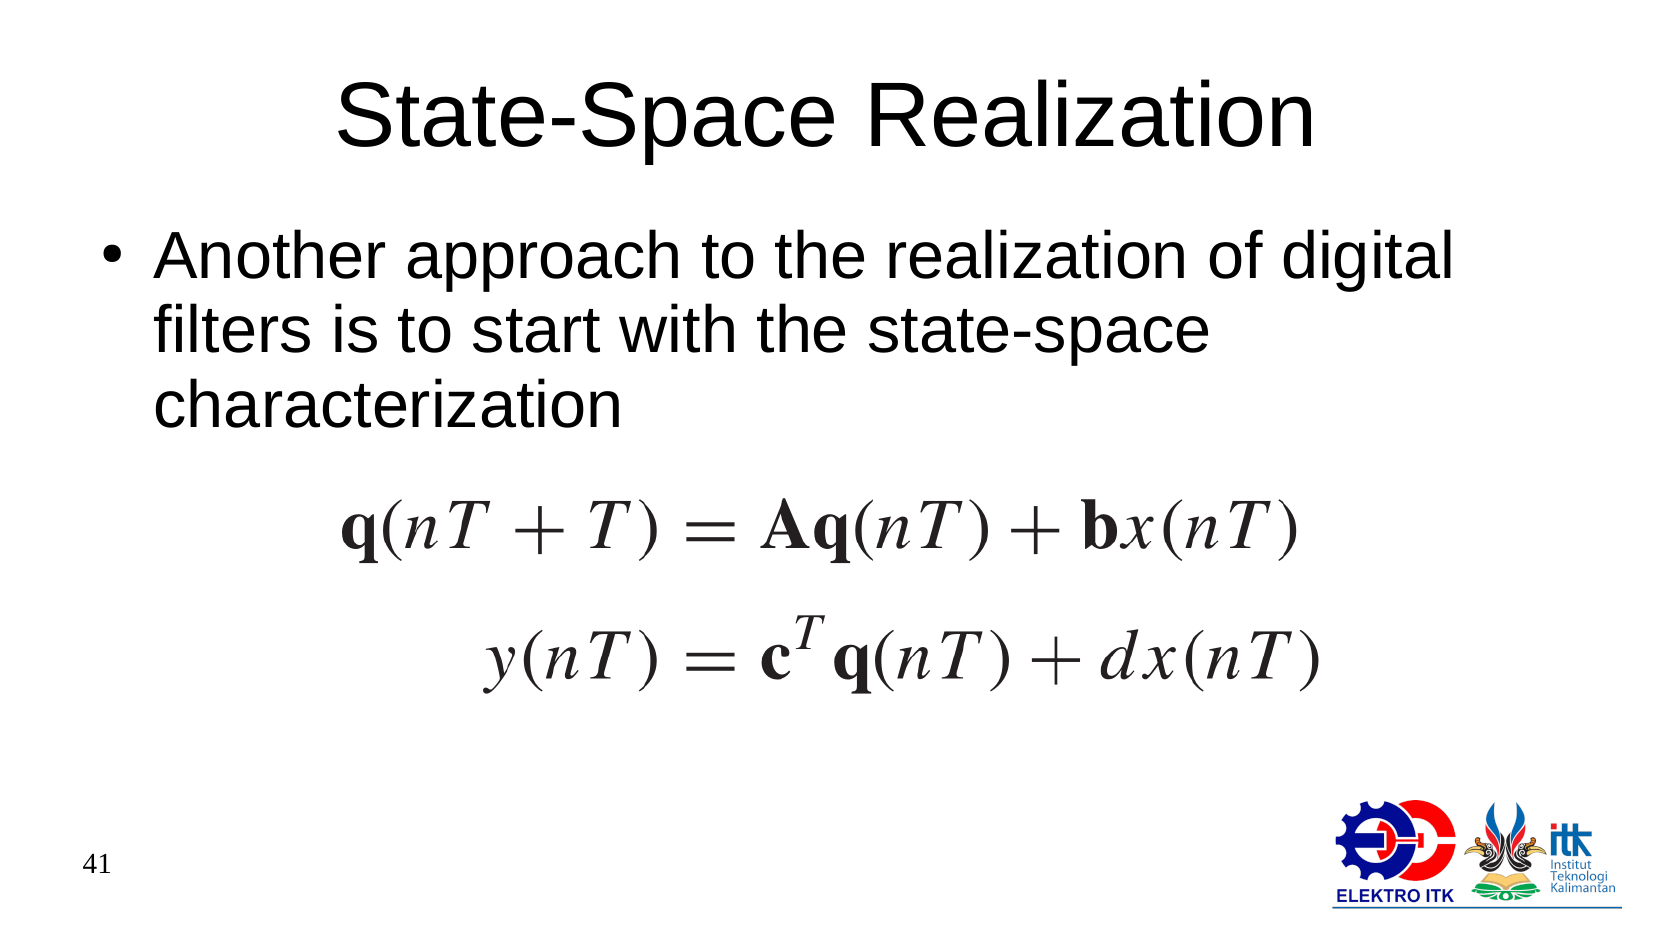

# State-Space Realization
Another approach to the realization of digital ﬁlters is to start with the state-space characterization